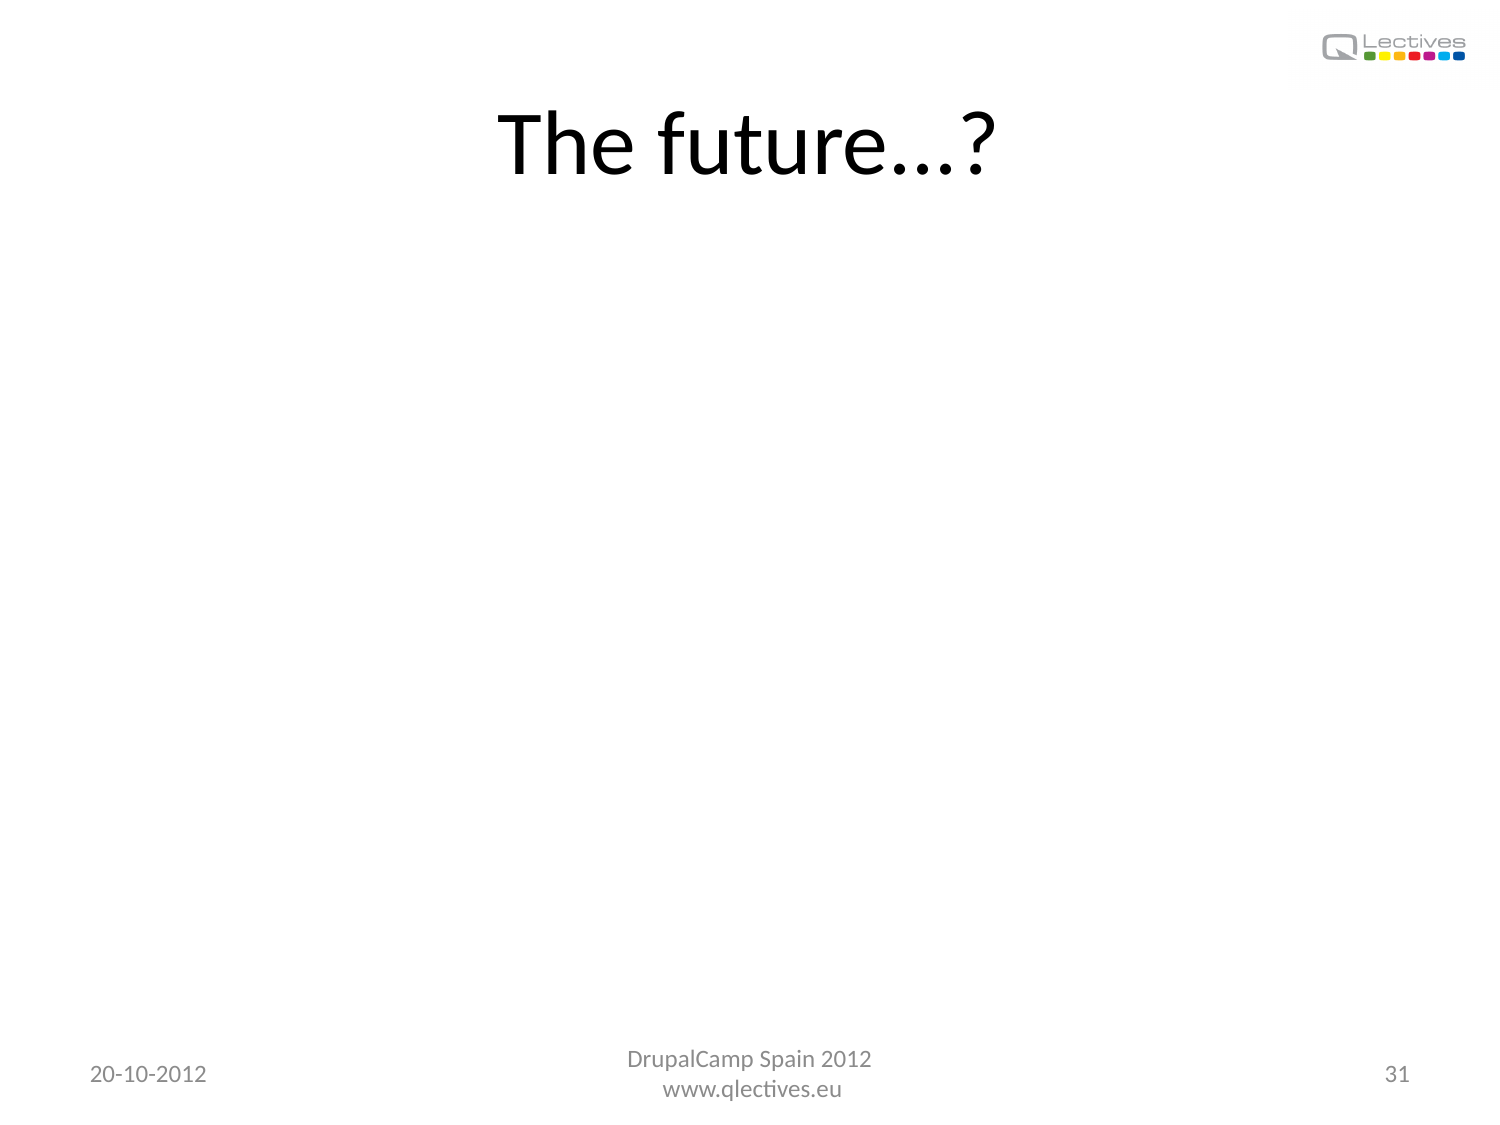

The future...?
20-10-2012
DrupalCamp Spain 2012
 www.qlectives.eu